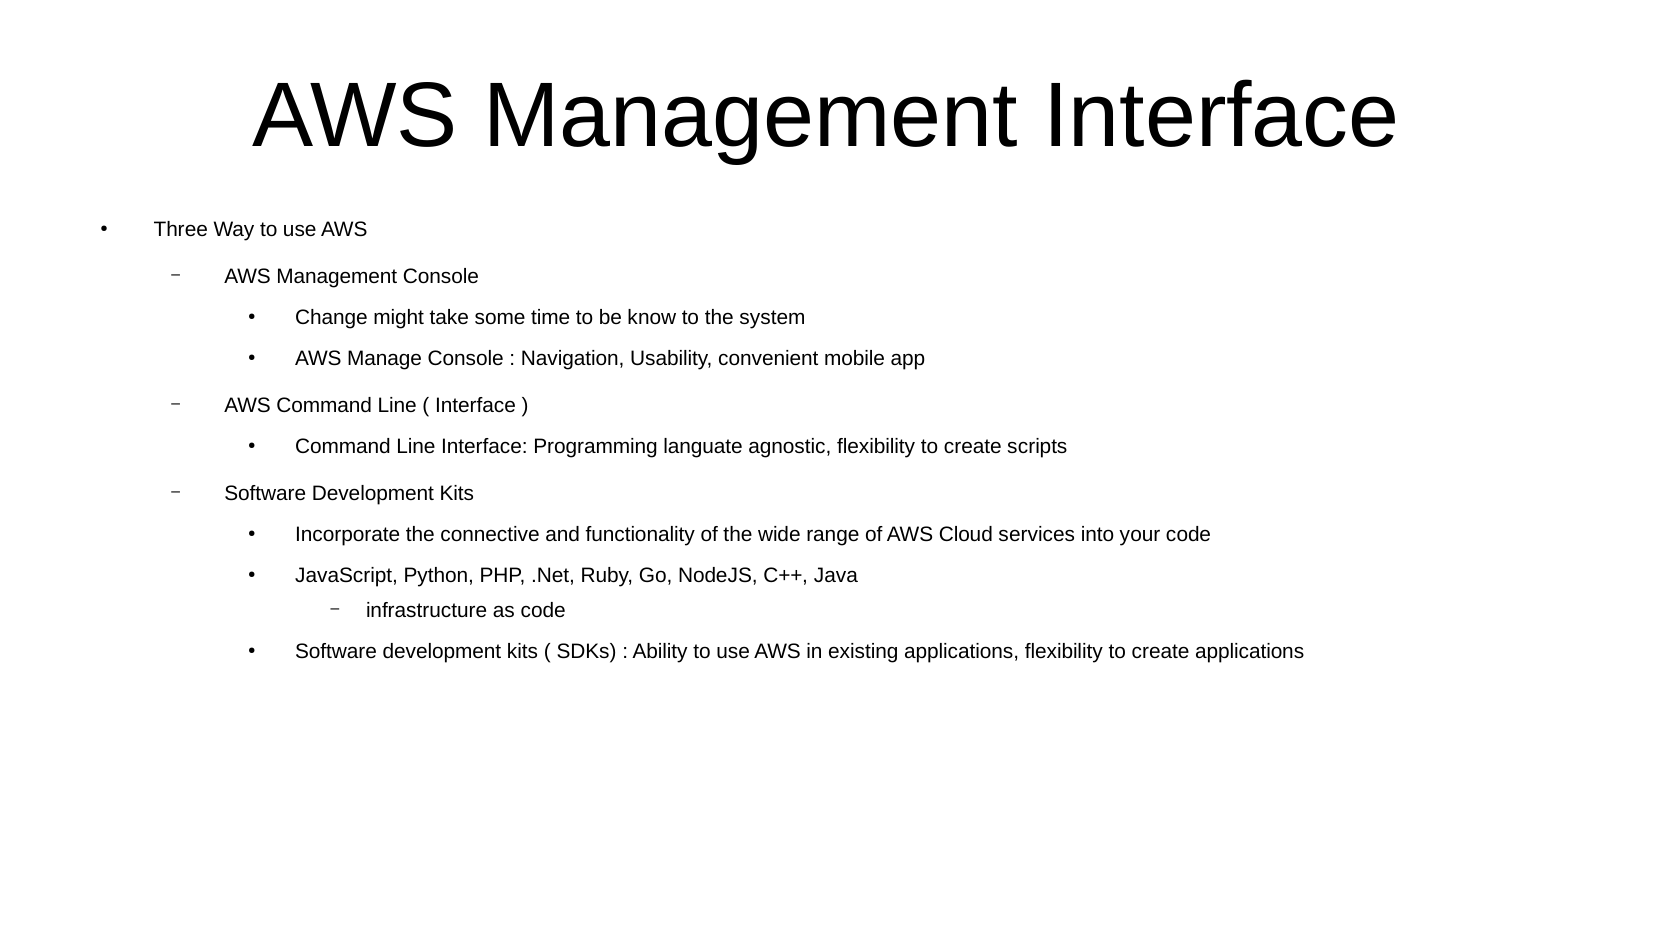

# AWS Management Interface
Three Way to use AWS
AWS Management Console
Change might take some time to be know to the system
AWS Manage Console : Navigation, Usability, convenient mobile app
AWS Command Line ( Interface )
Command Line Interface: Programming languate agnostic, flexibility to create scripts
Software Development Kits
Incorporate the connective and functionality of the wide range of AWS Cloud services into your code
JavaScript, Python, PHP, .Net, Ruby, Go, NodeJS, C++, Java
infrastructure as code
Software development kits ( SDKs) : Ability to use AWS in existing applications, flexibility to create applications